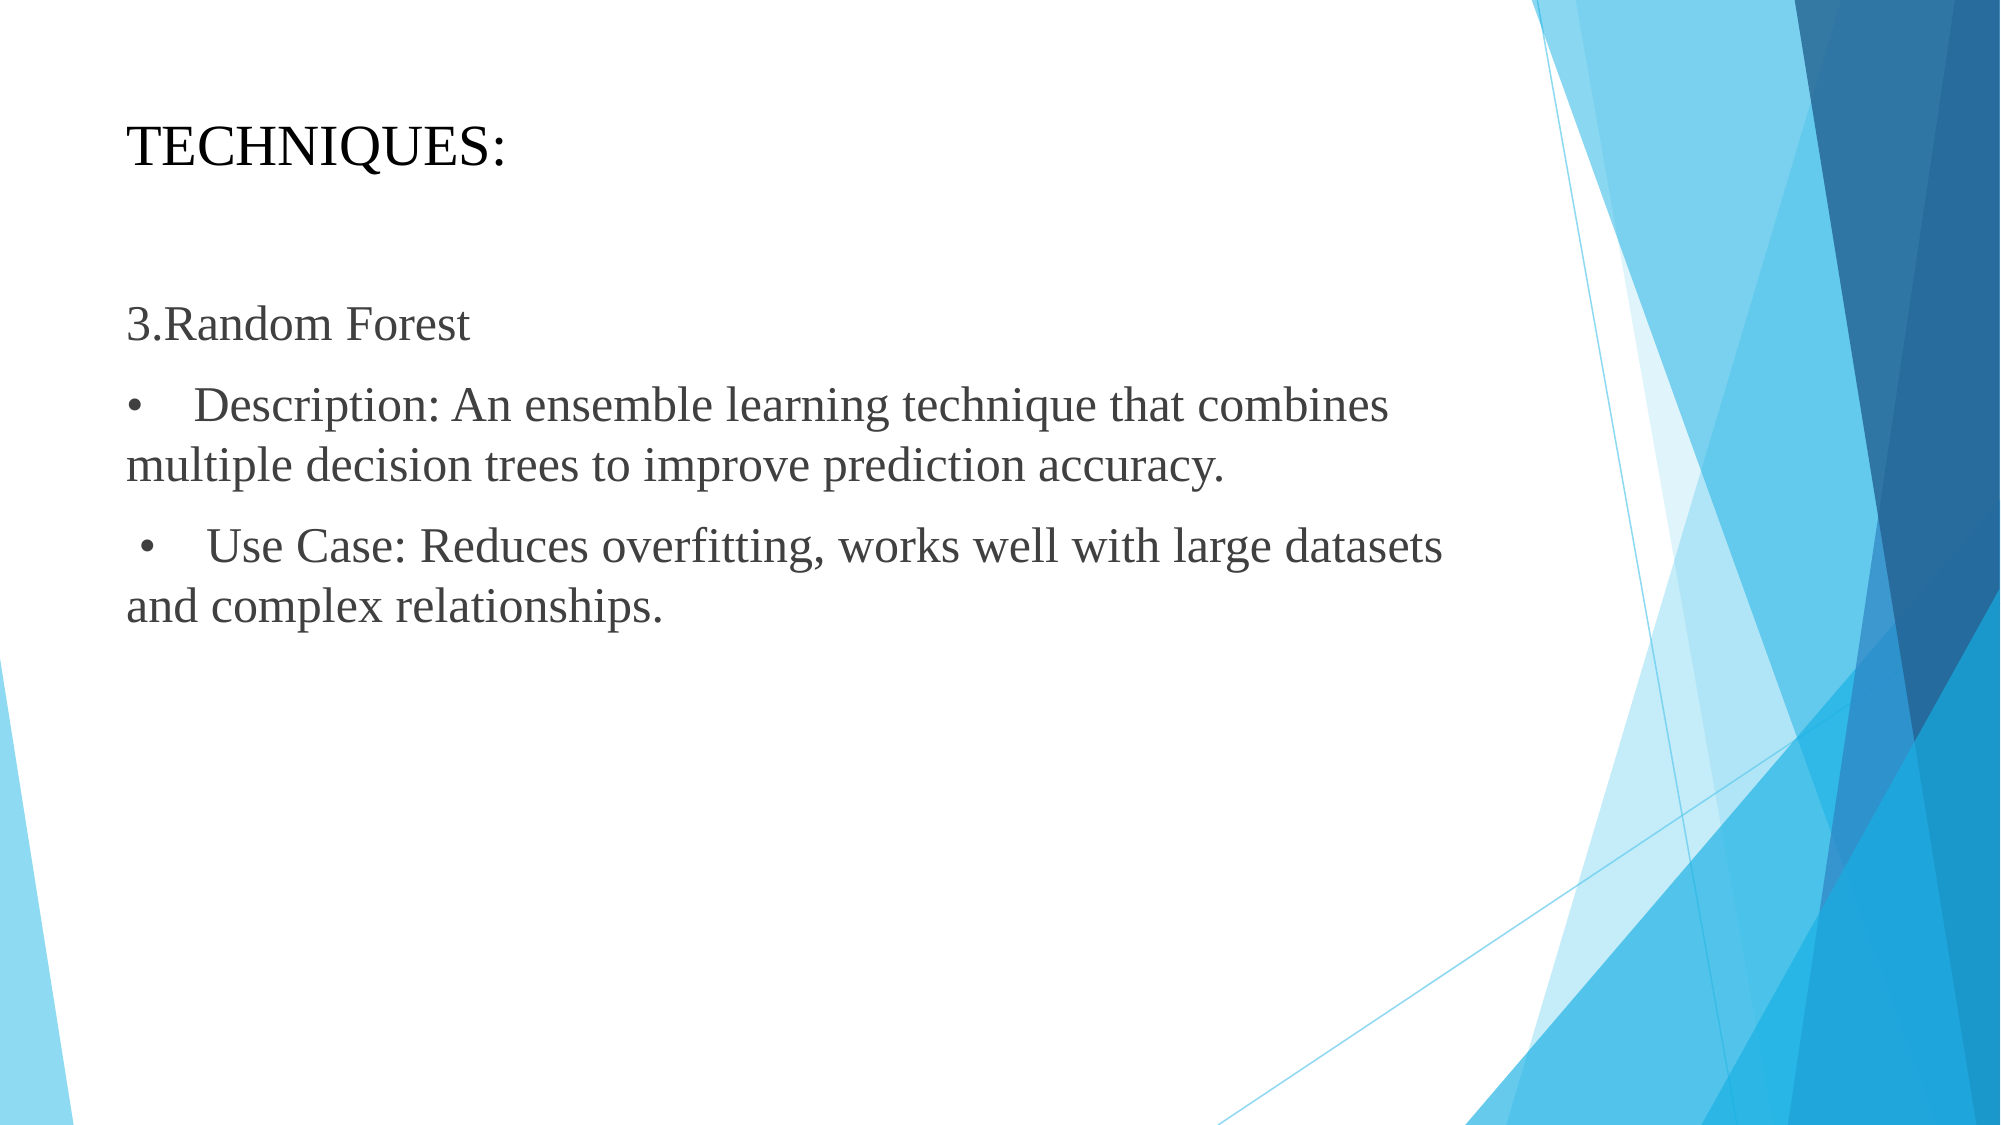

# TECHNIQUES:
3.Random Forest
•    Description: An ensemble learning technique that combines multiple decision trees to improve prediction accuracy.
 •    Use Case: Reduces overfitting, works well with large datasets and complex relationships.